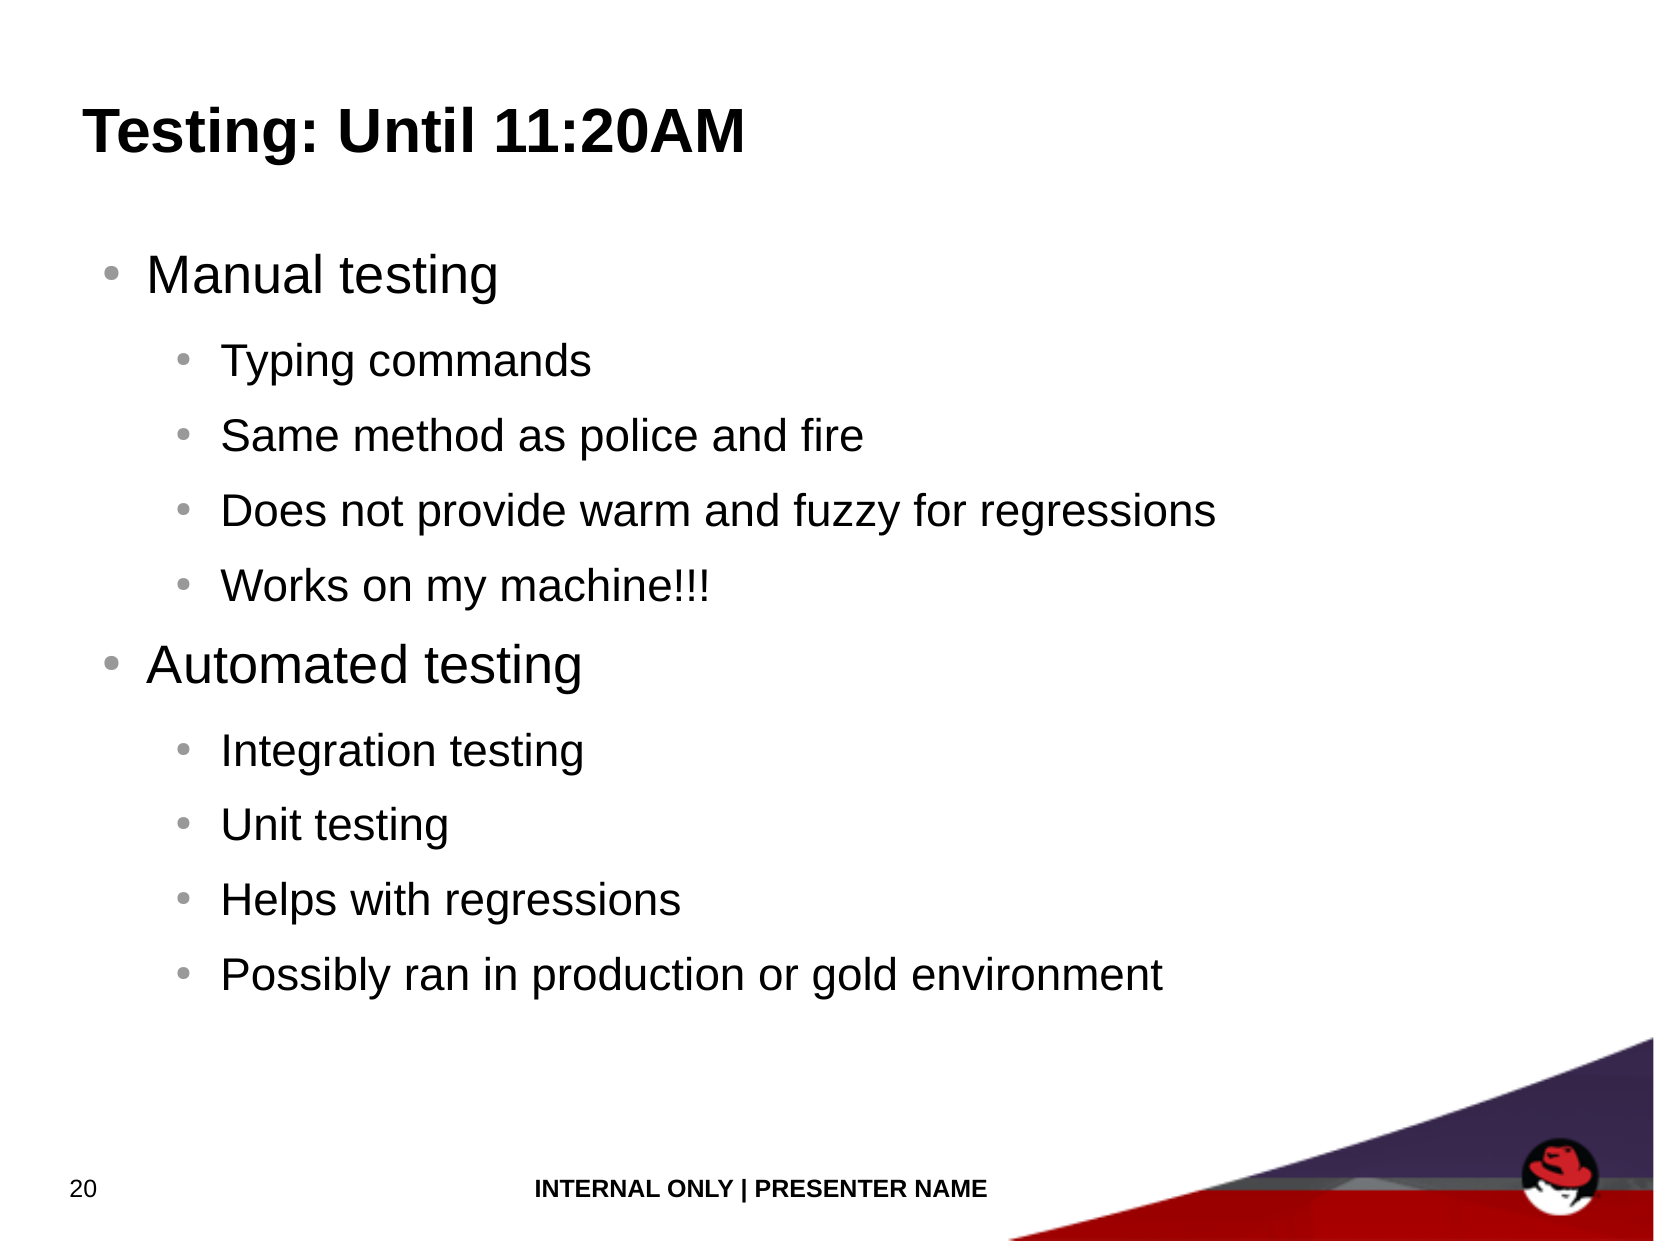

# Testing: Until 11:20AM
Manual testing
Typing commands
Same method as police and fire
Does not provide warm and fuzzy for regressions
Works on my machine!!!
Automated testing
Integration testing
Unit testing
Helps with regressions
Possibly ran in production or gold environment